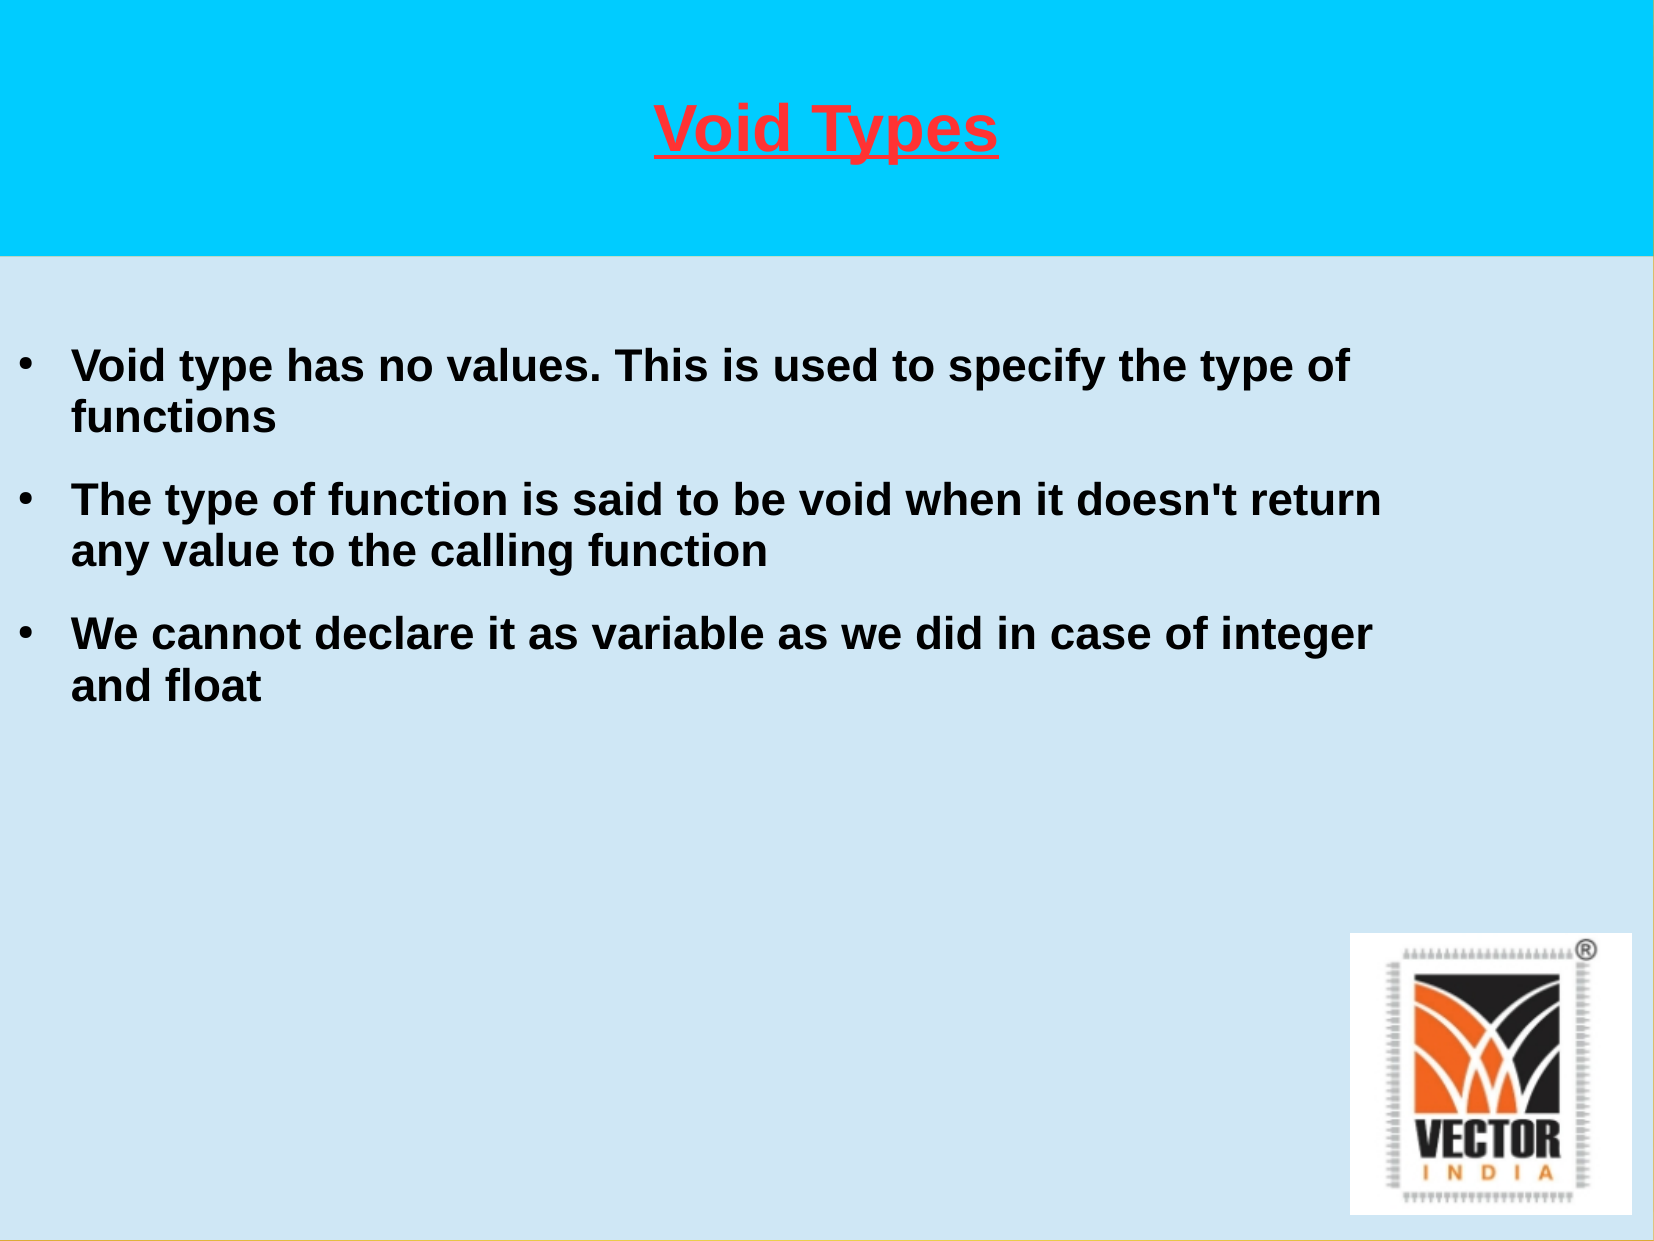

# Void Types
Void type has no values. This is used to specify the type of functions
The type of function is said to be void when it doesn't return any value to the calling function
We cannot declare it as variable as we did in case of integer and float